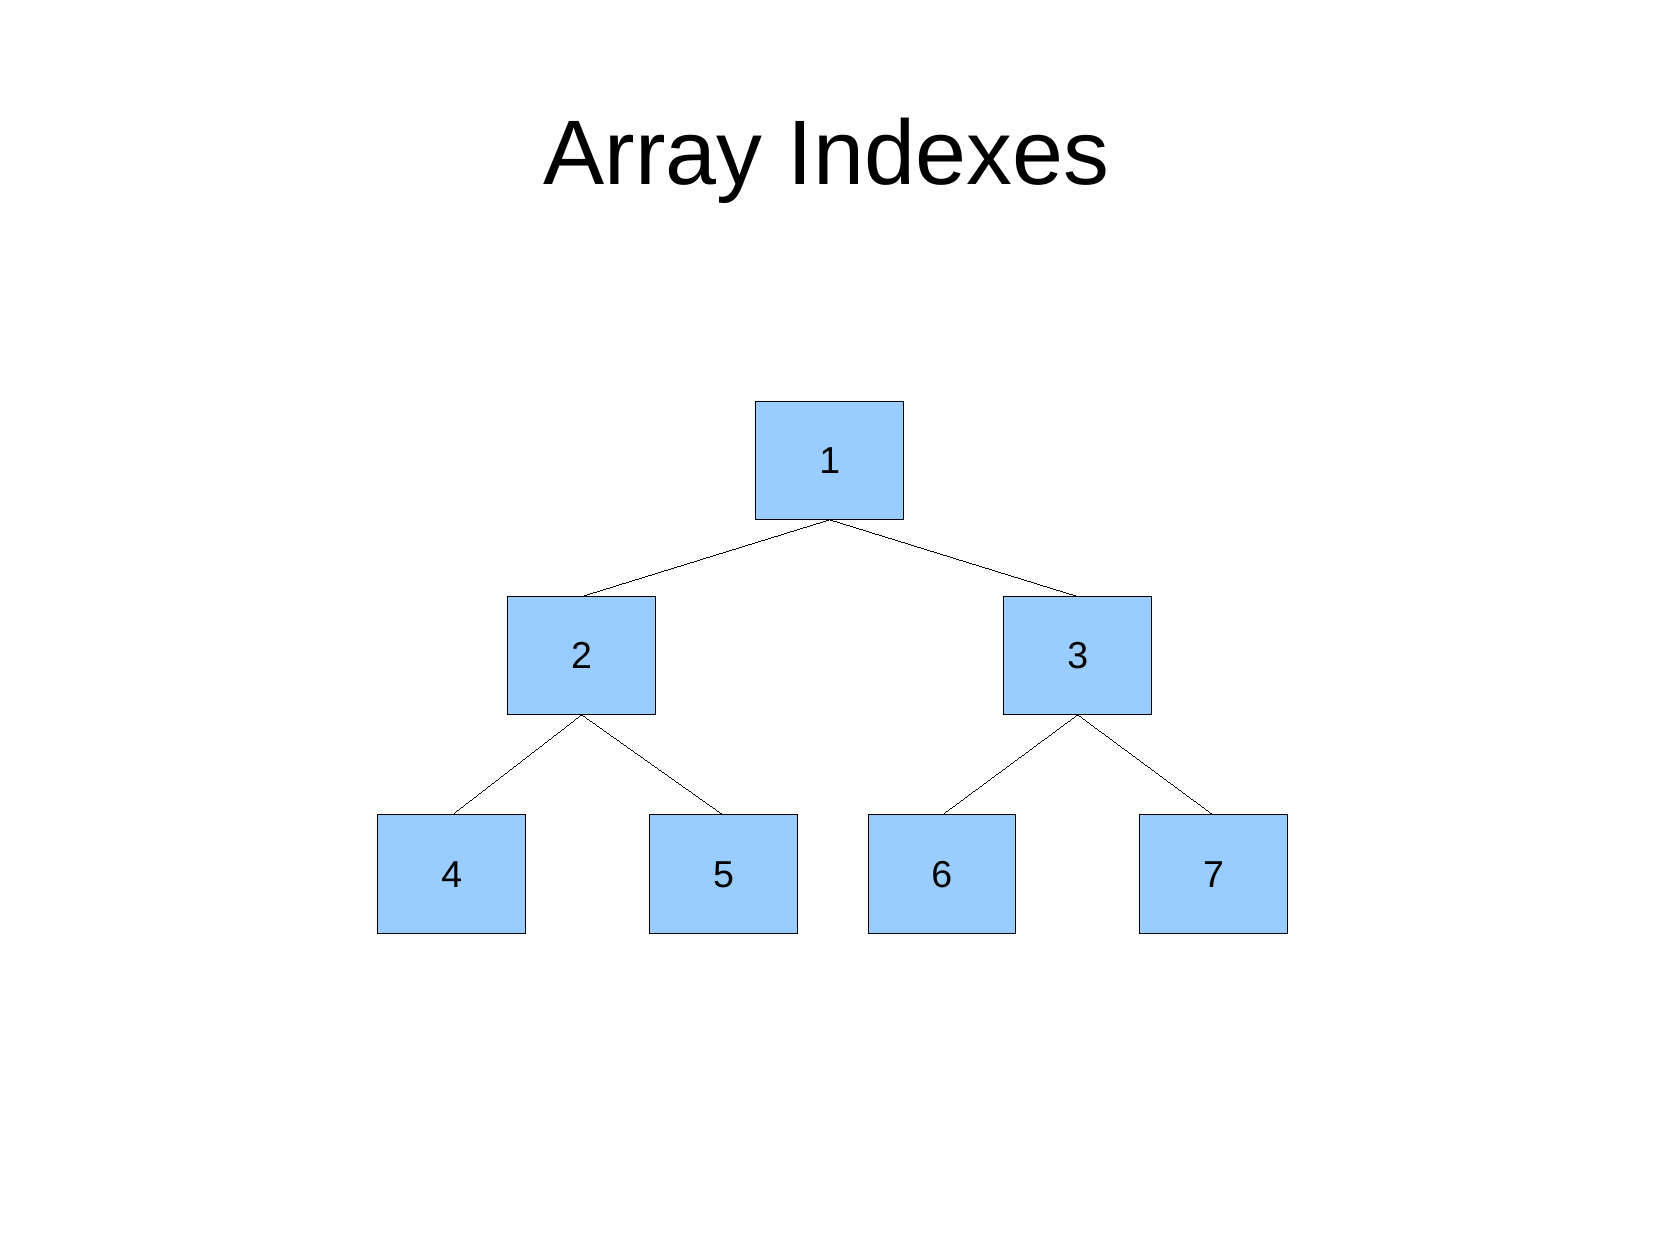

# Array Indexes
1
2
3
4
5
6
7